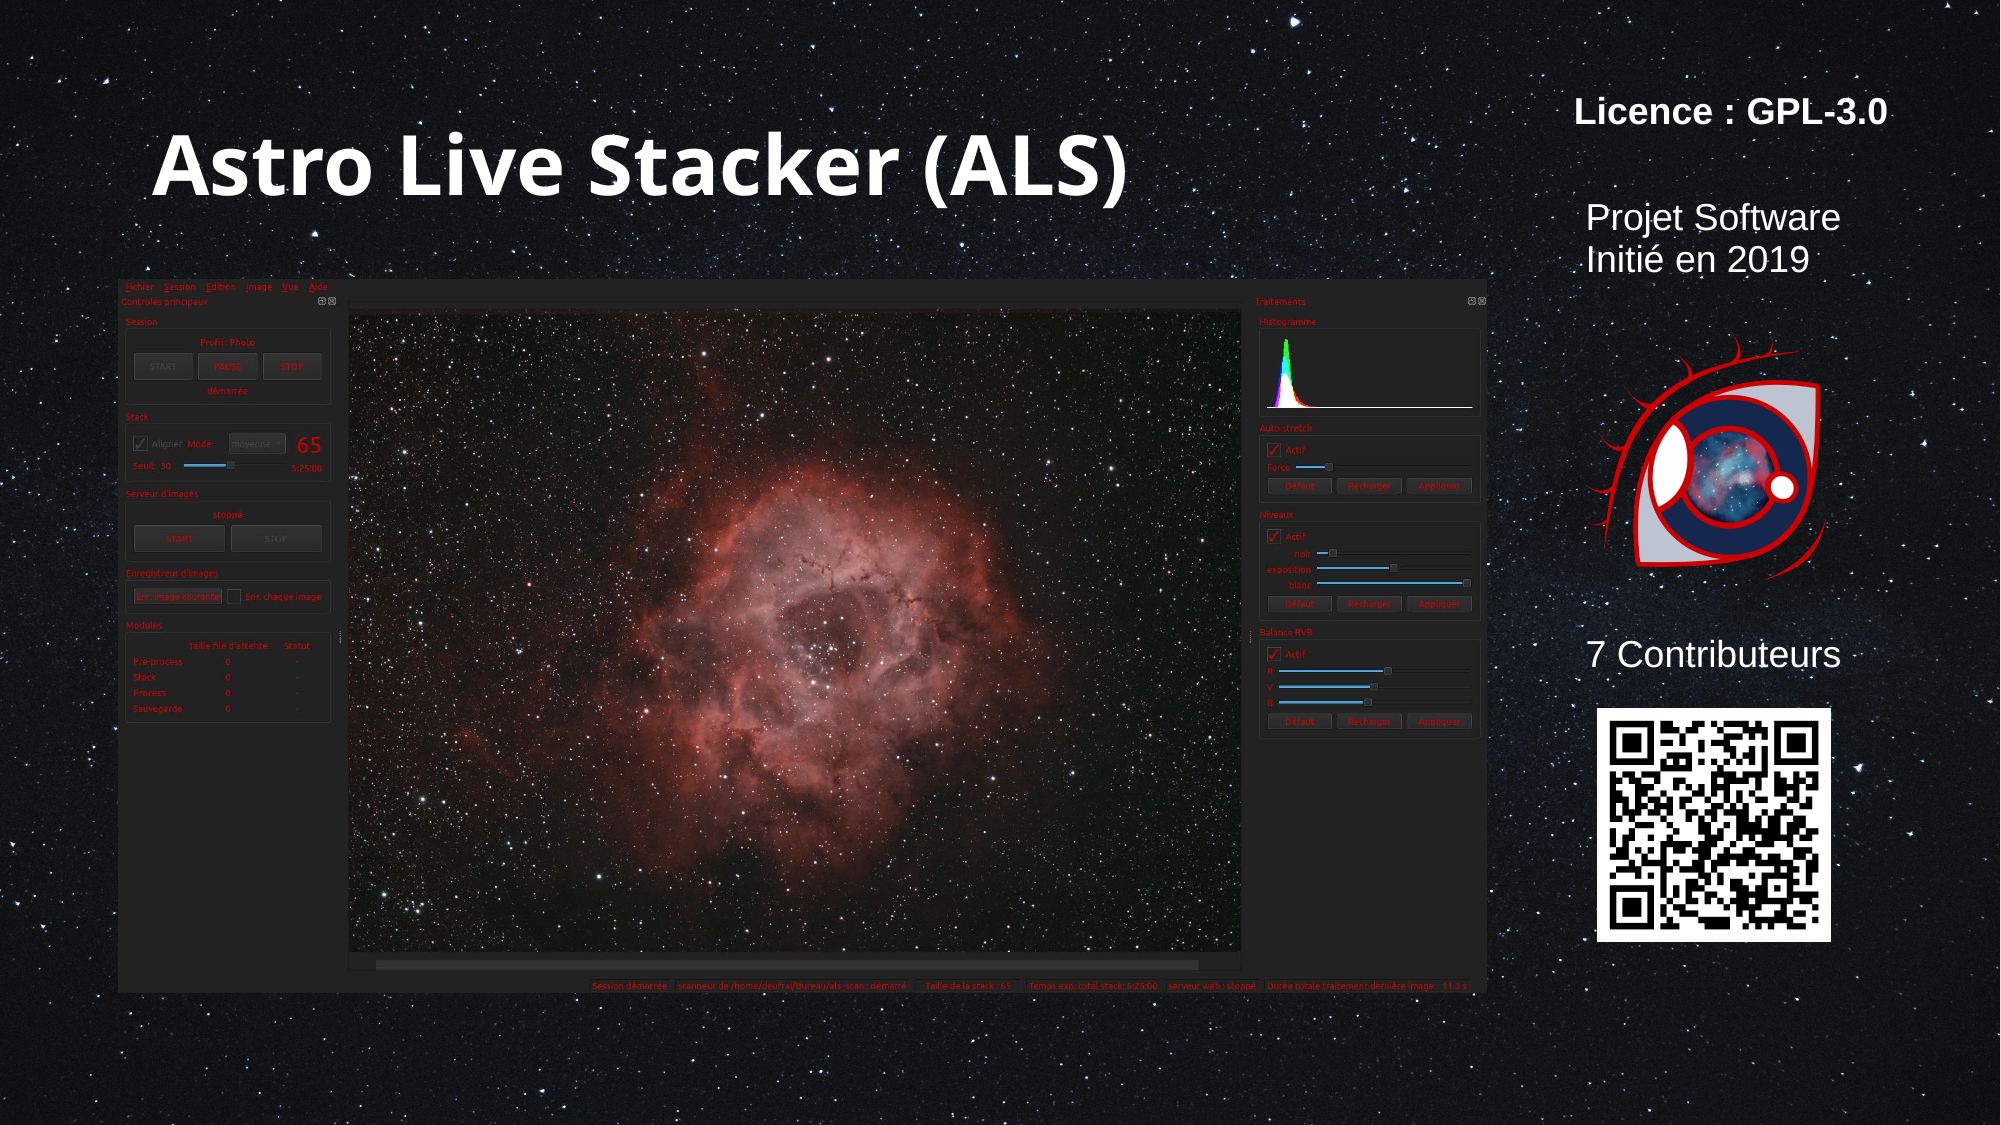

# Astro Live Stacker (ALS)
Licence : GPL-3.0
Projet Software
Initié en 2019
7 Contributeurs